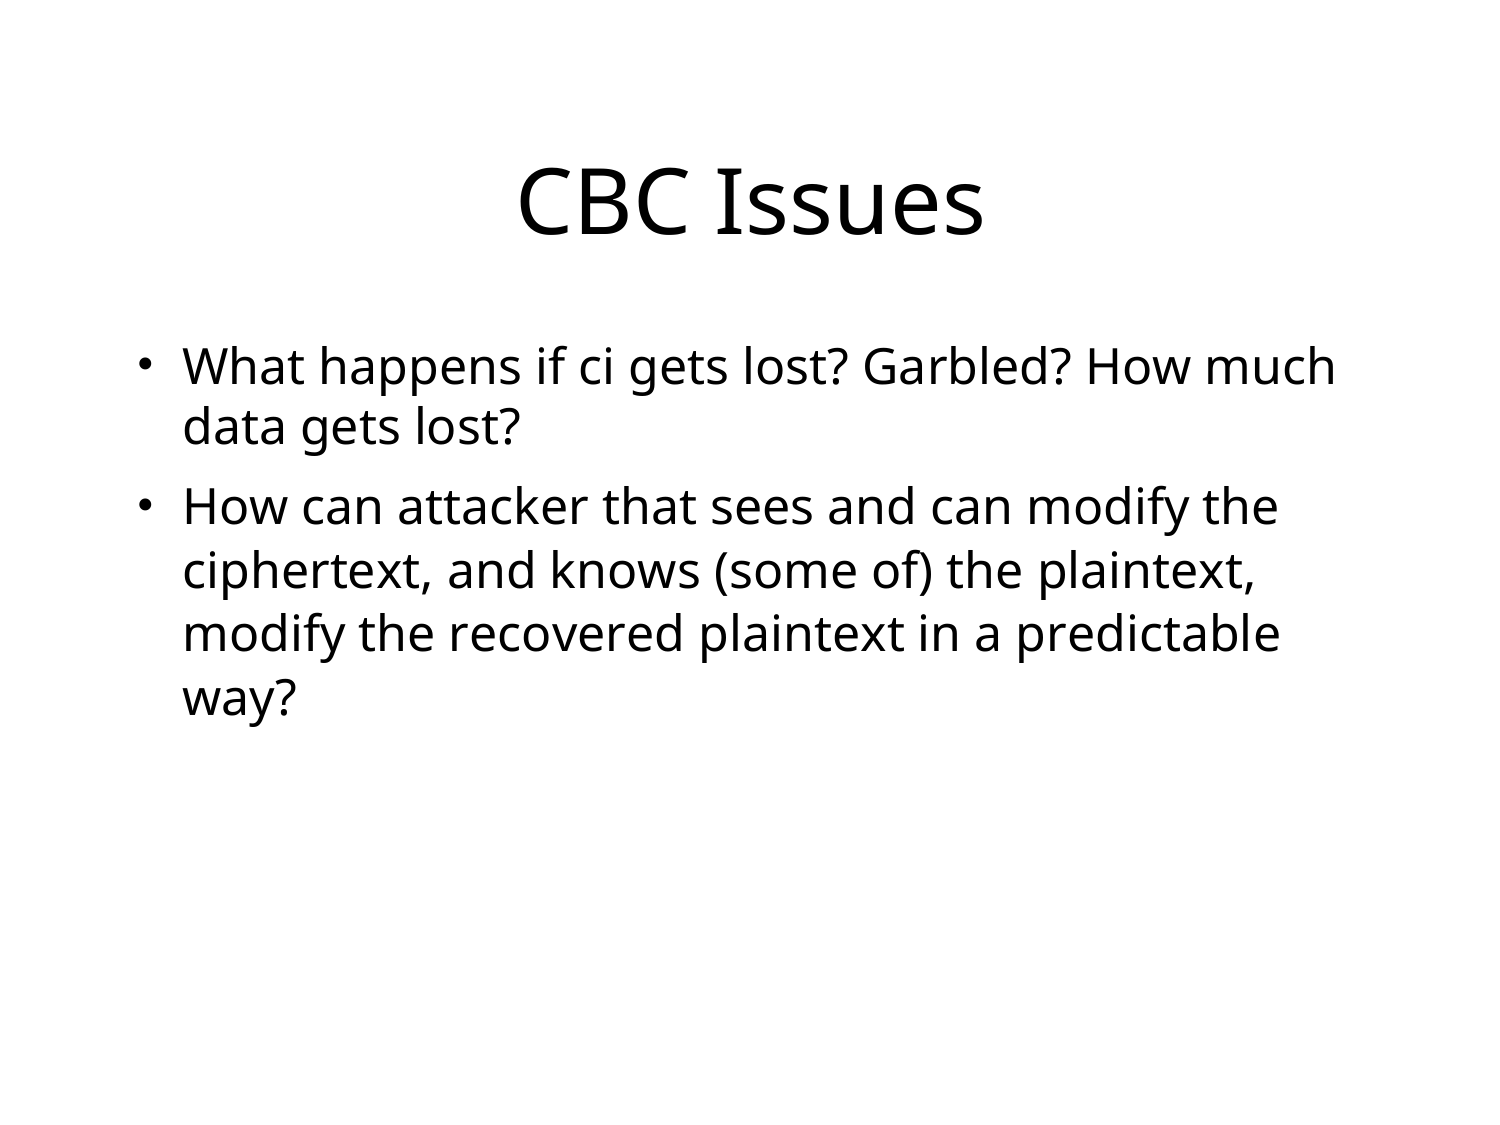

# CBC Issues
What happens if ci gets lost? Garbled? How much data gets lost?
How can attacker that sees and can modify the ciphertext, and knows (some of) the plaintext, modify the recovered plaintext in a predictable way?